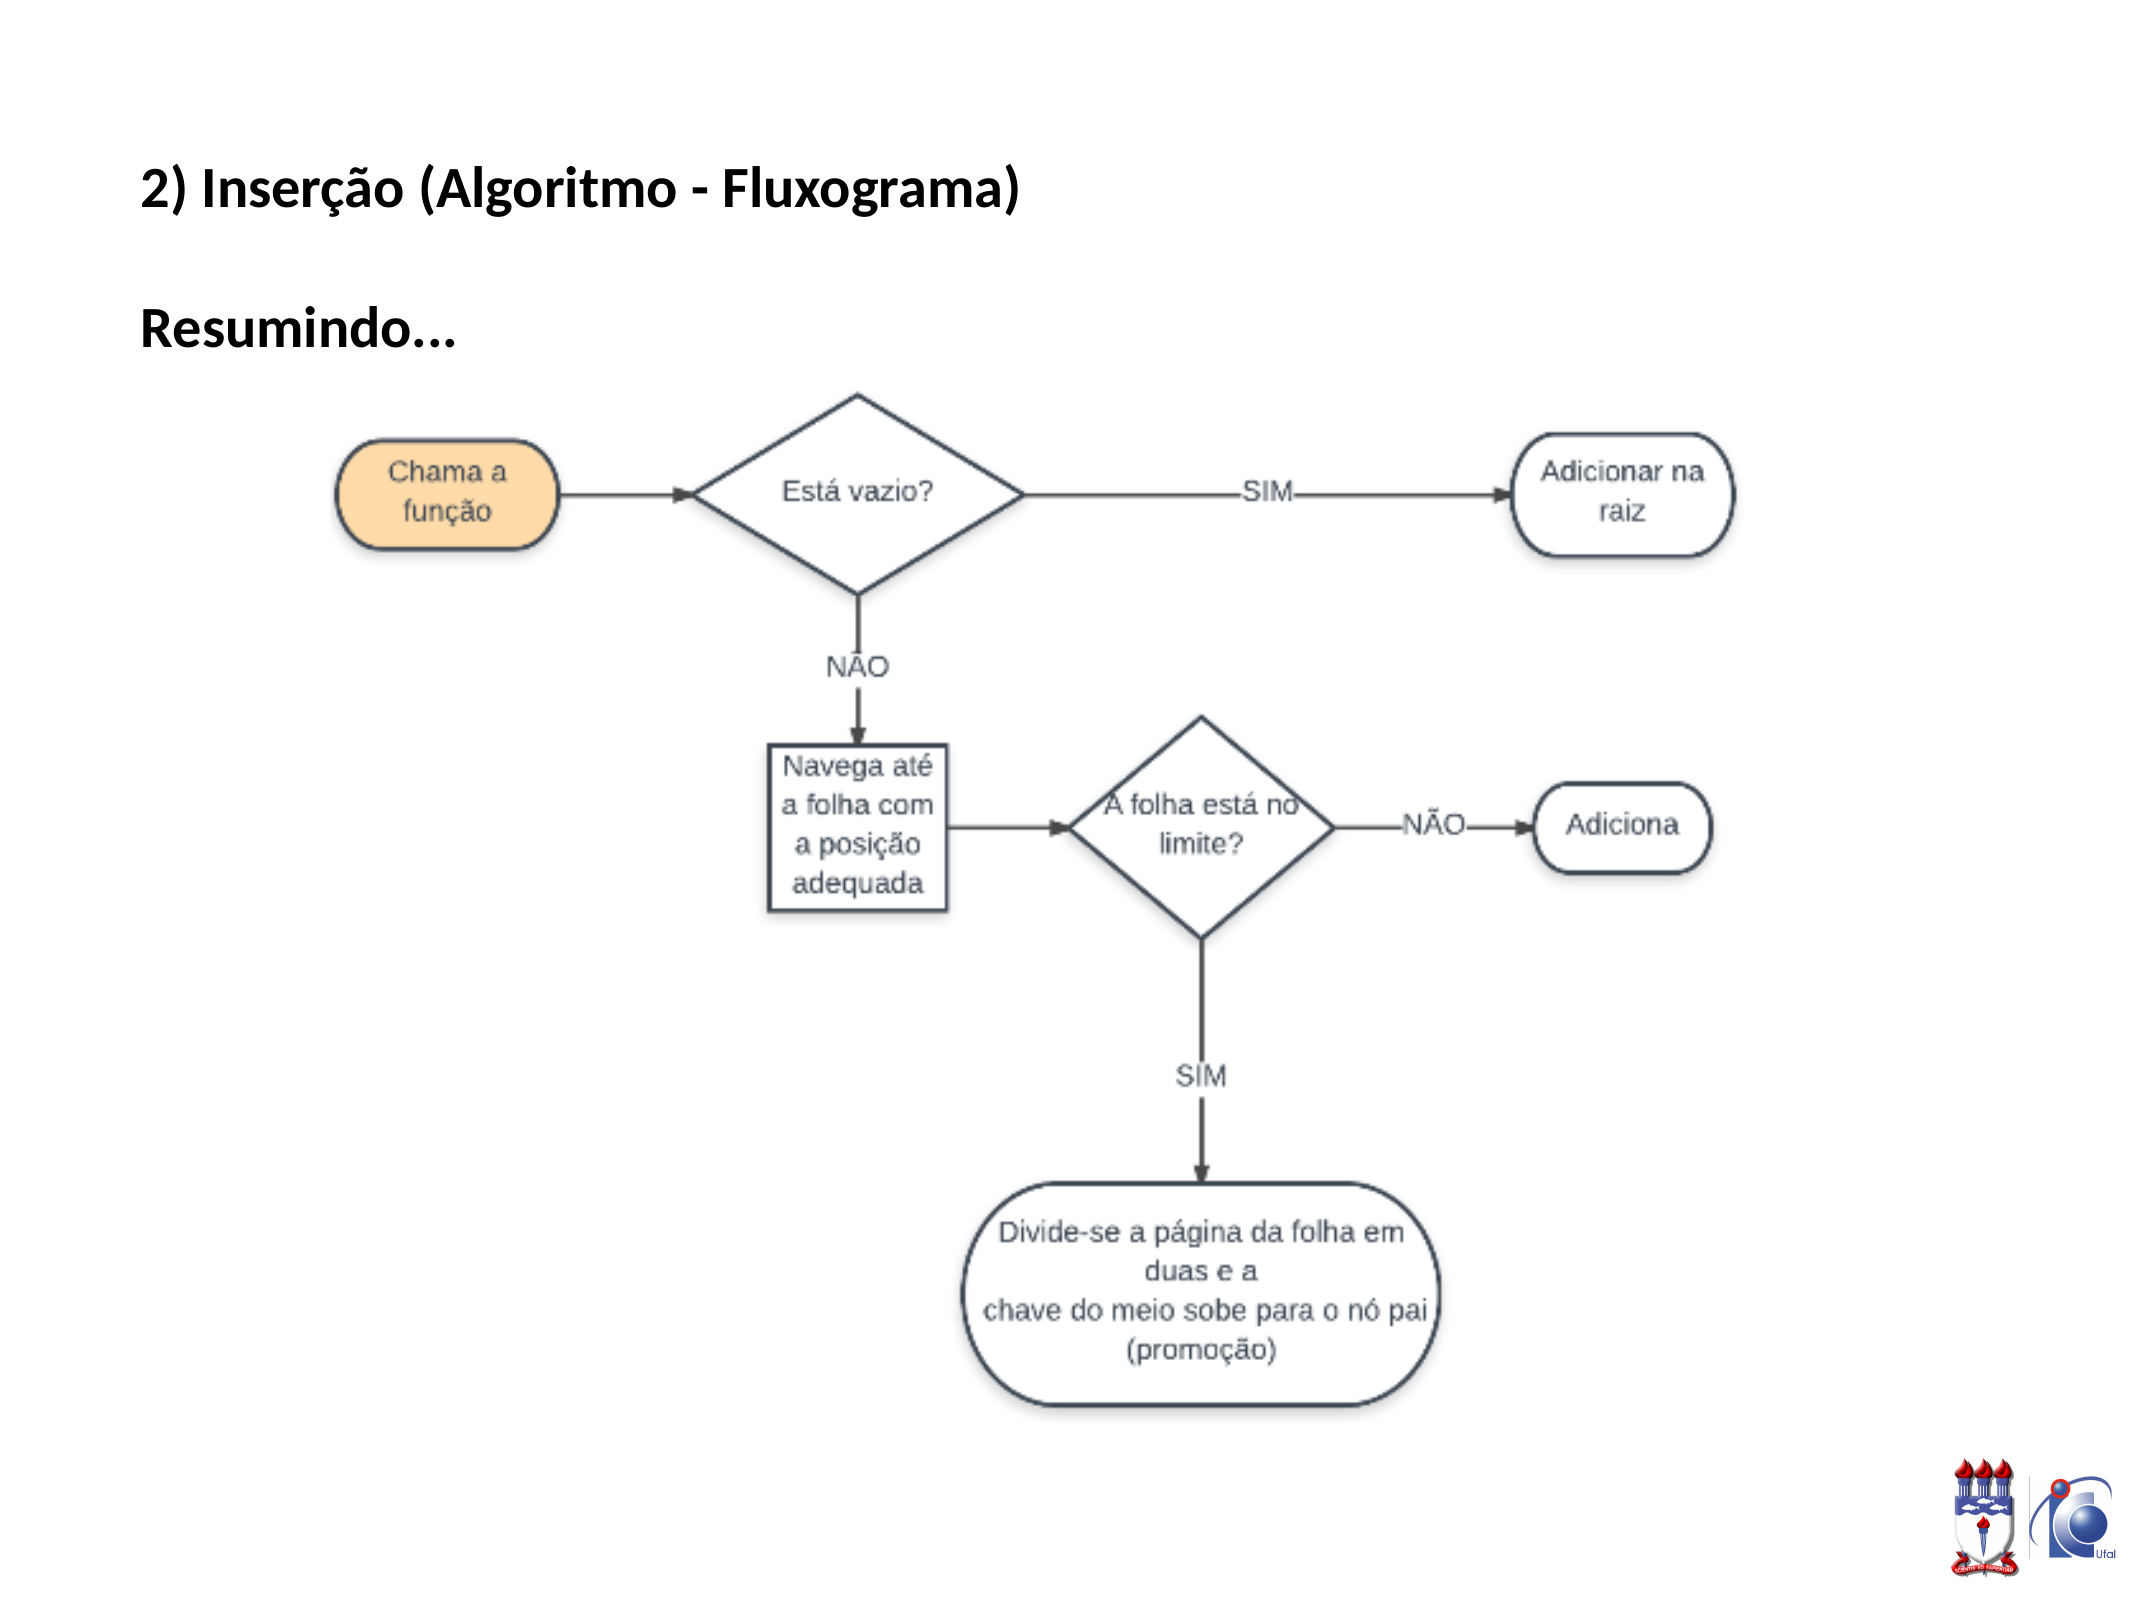

# 2) Inserção (Algoritmo - Fluxograma)
Resumindo...